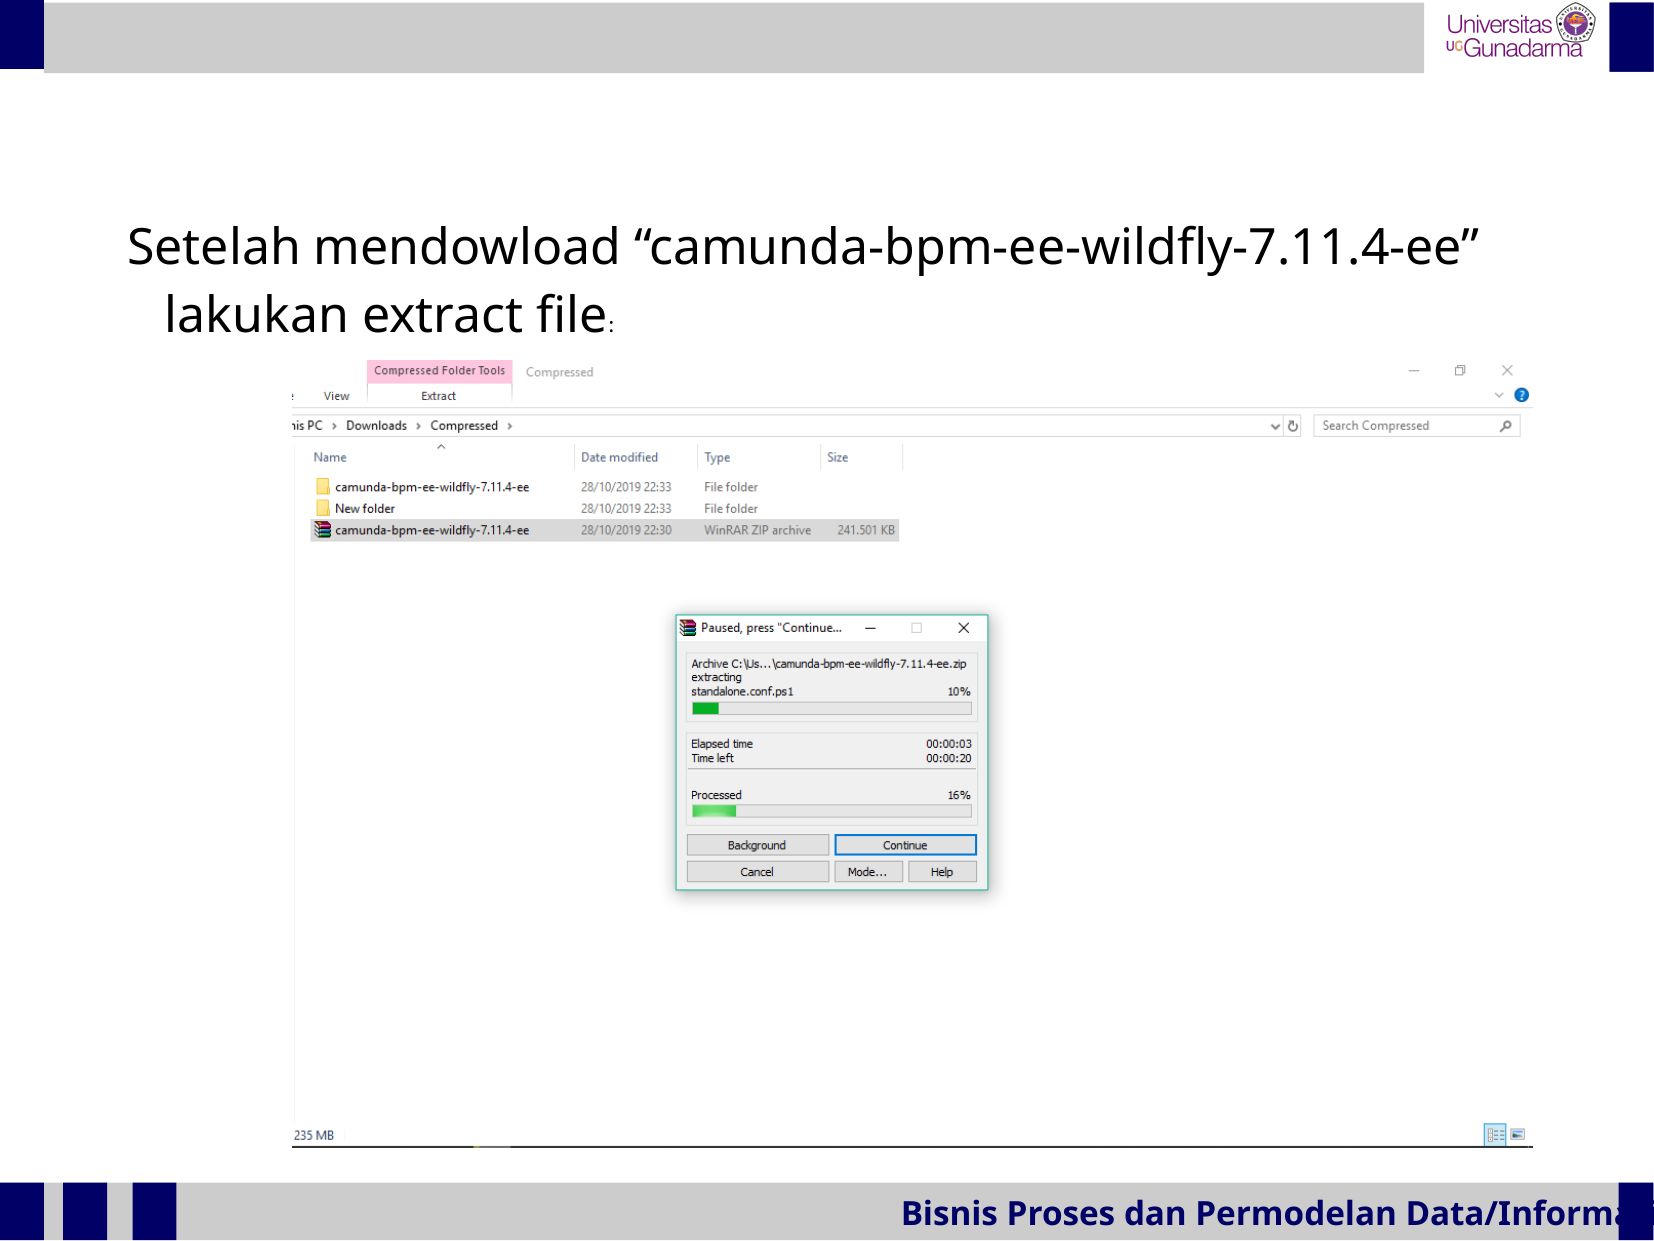

#
Setelah mendowload “camunda-bpm-ee-wildfly-7.11.4-ee” lakukan extract file: